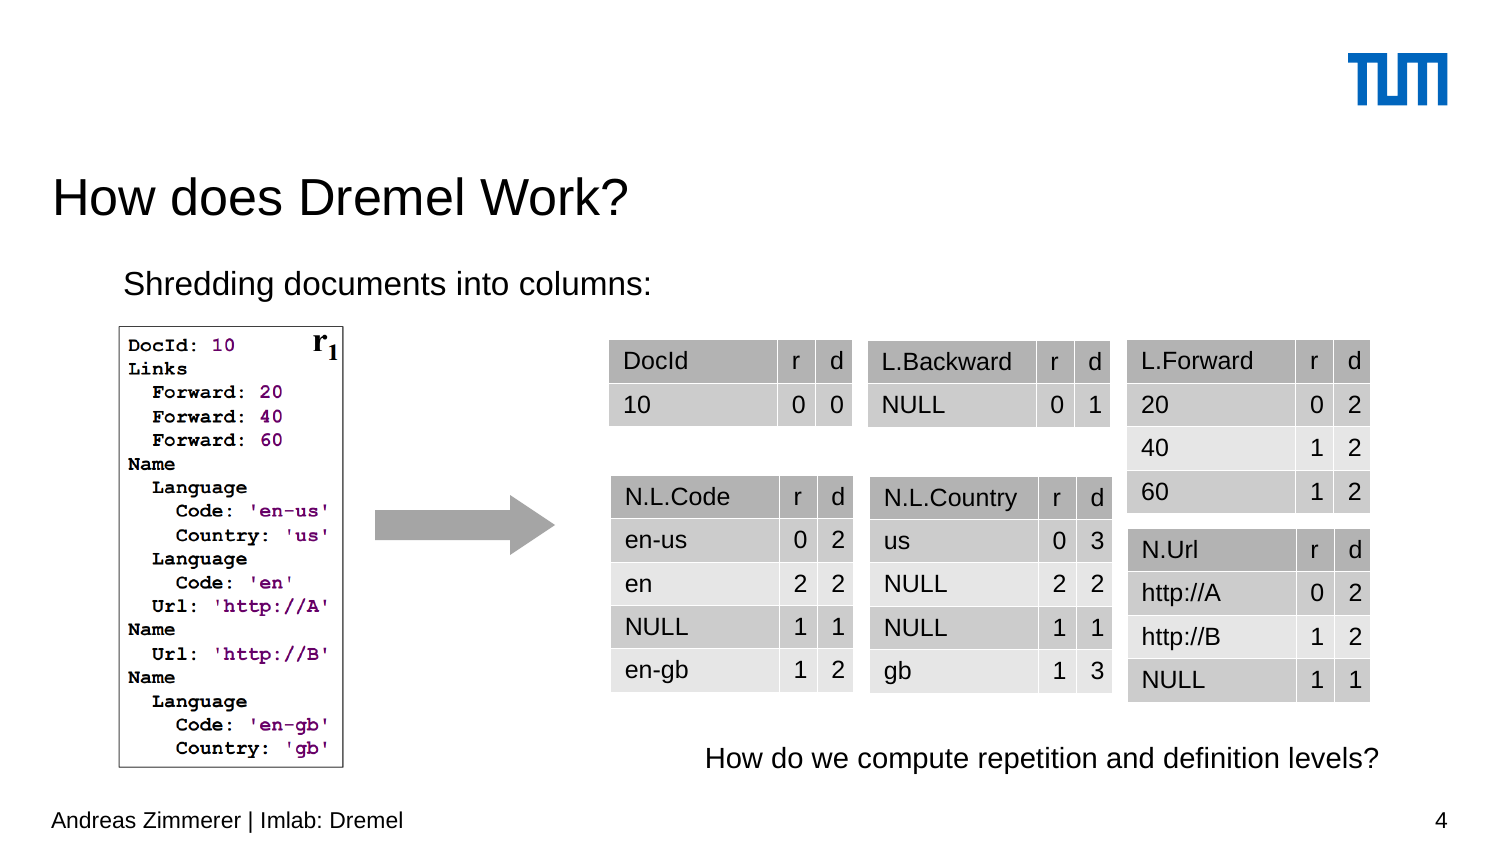

How does Dremel Work?
# Shredding documents into columns:
| DocId | r | d |
| --- | --- | --- |
| 10 | 0 | 0 |
| L.Forward | r | d |
| --- | --- | --- |
| 20 | 0 | 2 |
| 40 | 1 | 2 |
| 60 | 1 | 2 |
| L.Backward | r | d |
| --- | --- | --- |
| NULL | 0 | 1 |
| N.L.Code | r | d |
| --- | --- | --- |
| en-us | 0 | 2 |
| en | 2 | 2 |
| NULL | 1 | 1 |
| en-gb | 1 | 2 |
| N.L.Country | r | d |
| --- | --- | --- |
| us | 0 | 3 |
| NULL | 2 | 2 |
| NULL | 1 | 1 |
| gb | 1 | 3 |
| N.Url | r | d |
| --- | --- | --- |
| http://A | 0 | 2 |
| http://B | 1 | 2 |
| NULL | 1 | 1 |
How do we compute repetition and definition levels?
Andreas Zimmerer | Imlab: Dremel